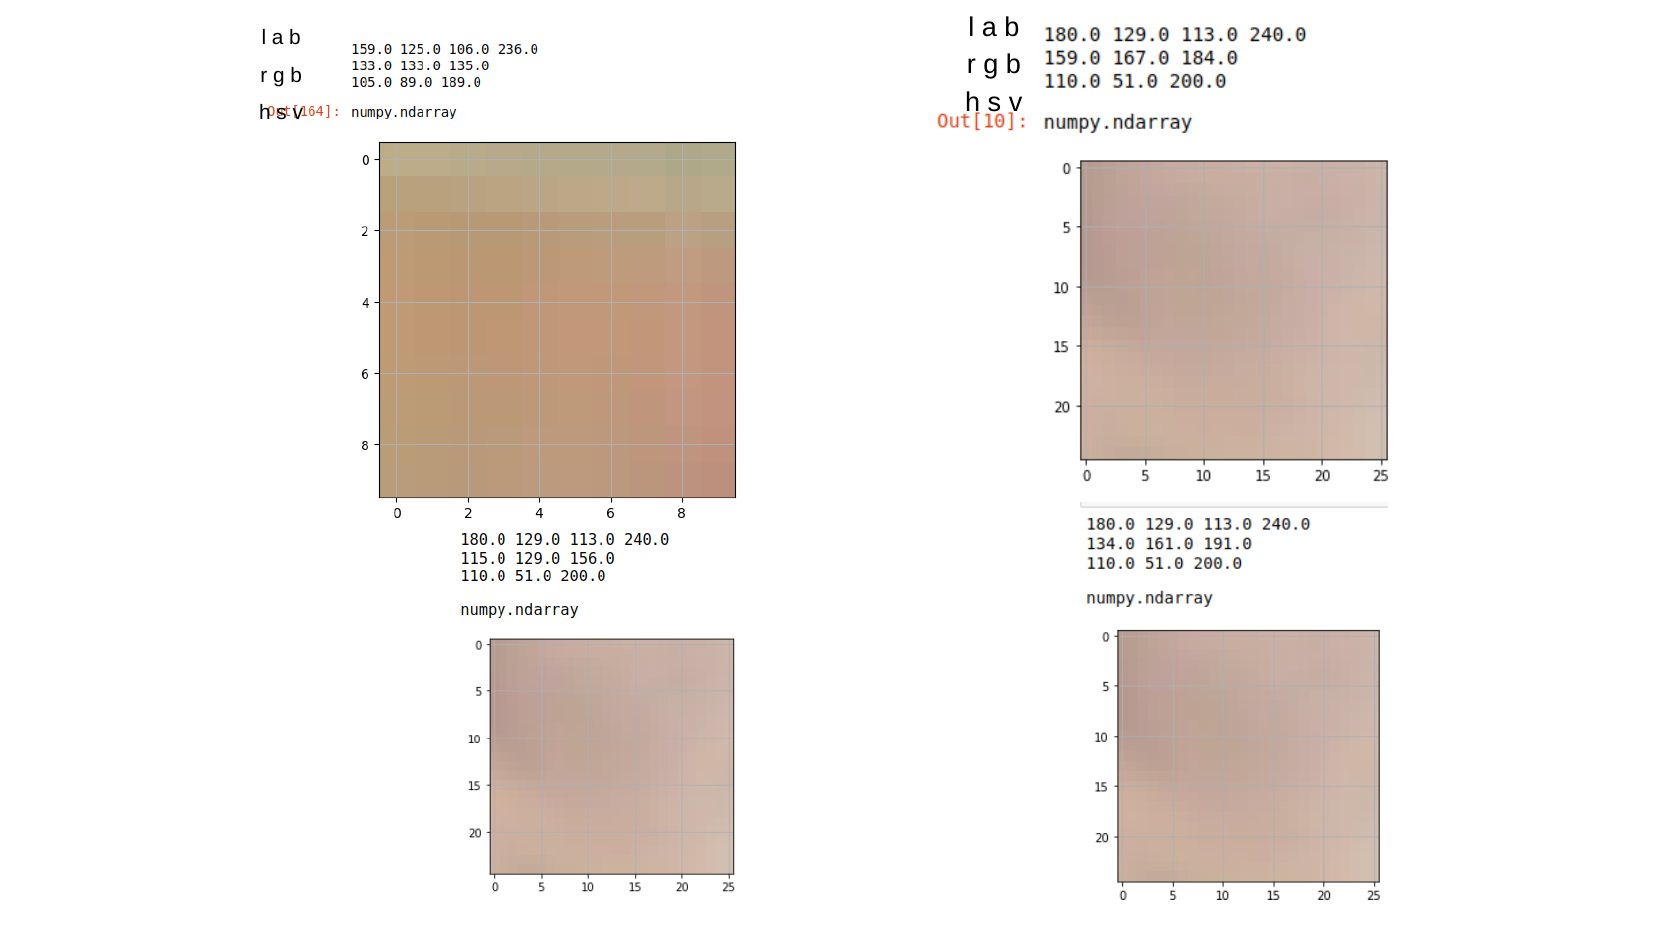

l a b
l a b
r g b
r g b
h s v
h s v